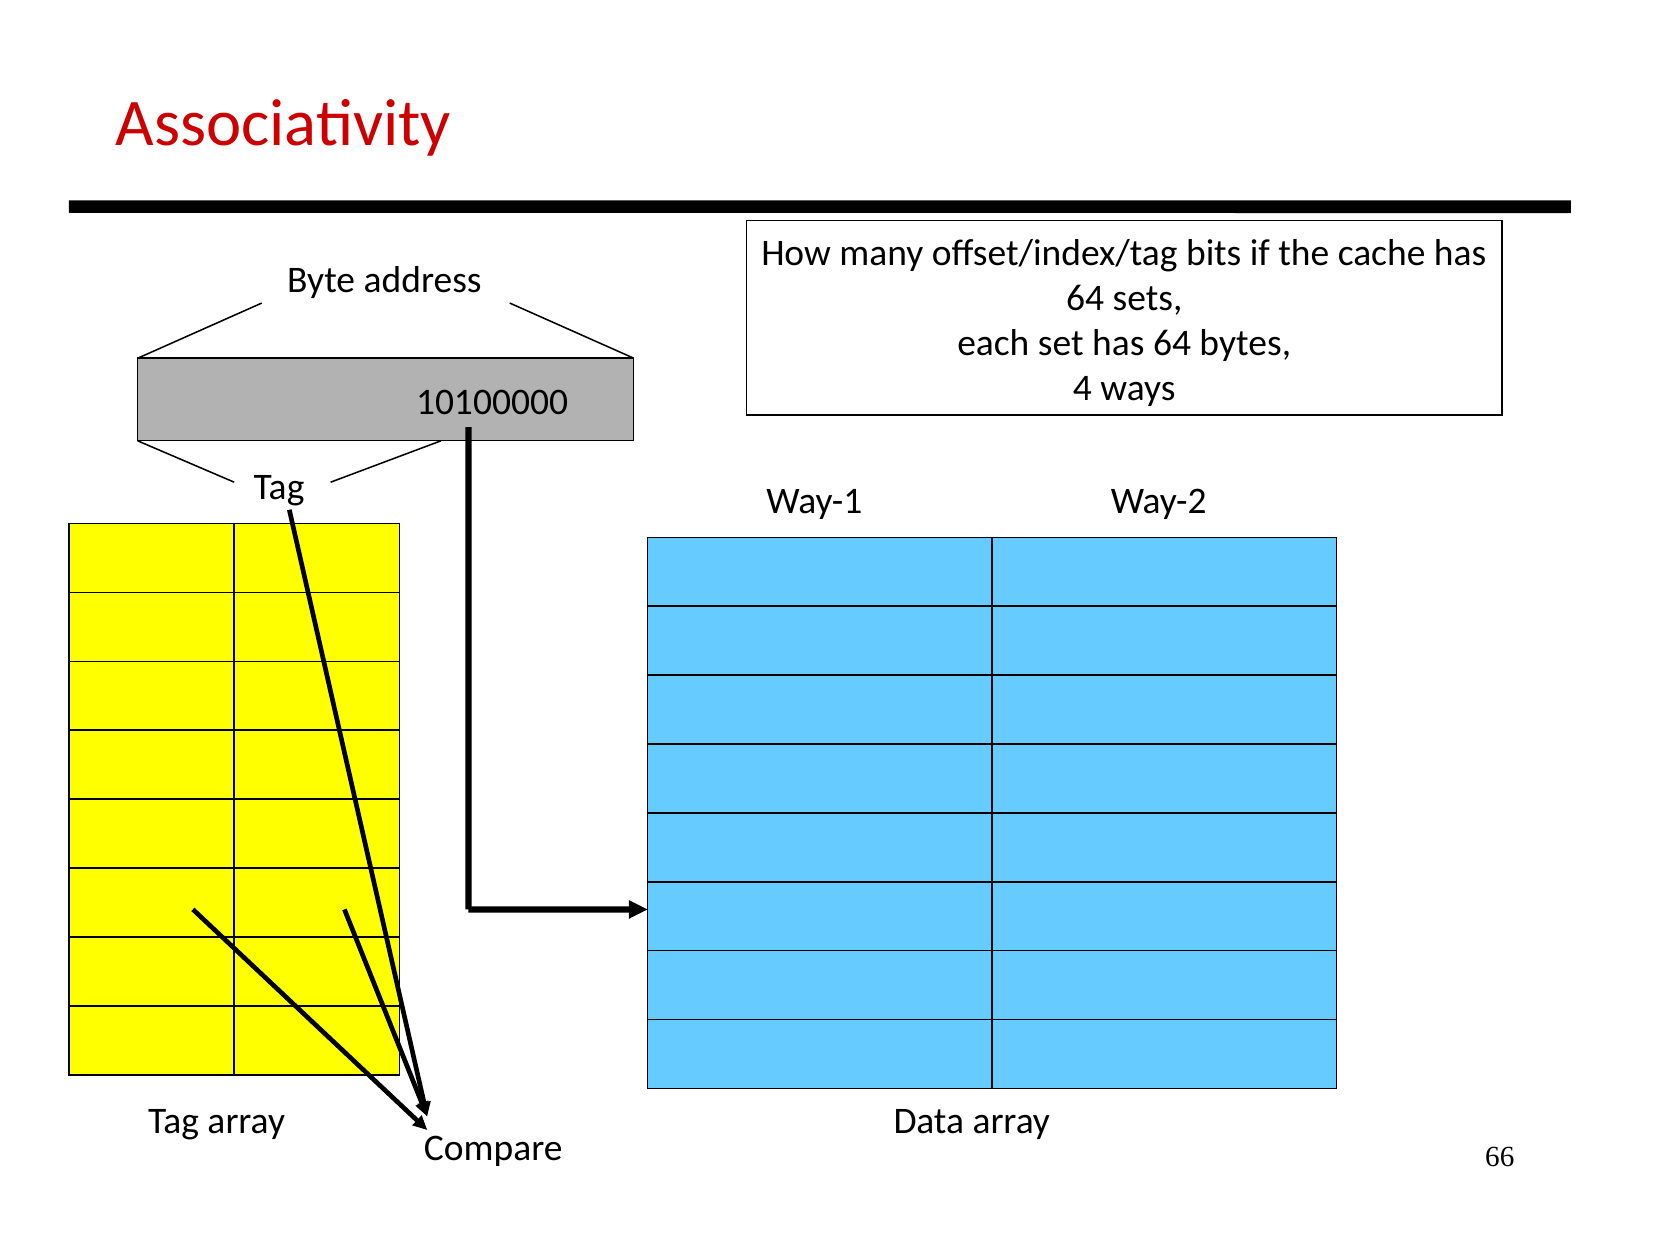

Associativity
How many offset/index/tag bits if the cache has
64 sets,
each set has 64 bytes,
4 ways
Byte address
 10100000
Tag
Way-1
Way-2
Tag array
Data array
Compare